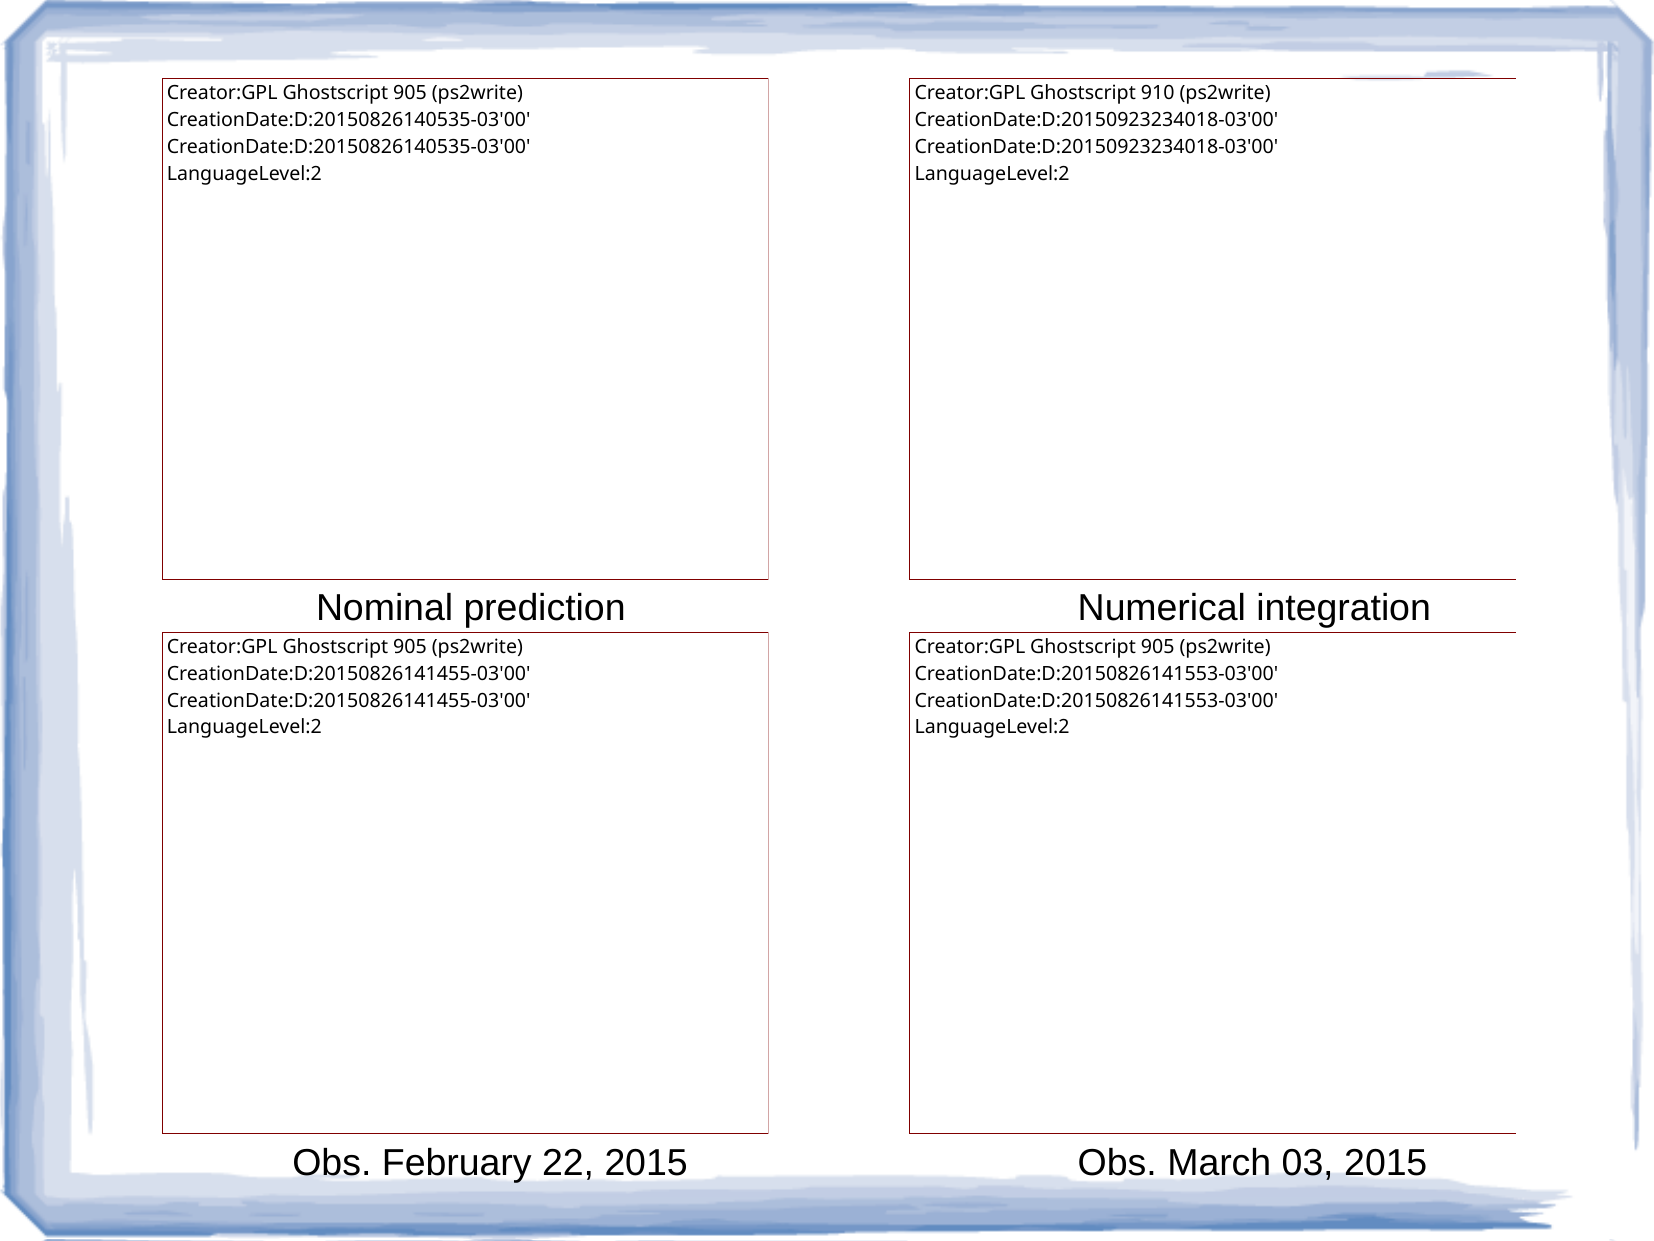

#
Nominal prediction
Numerical integration
Obs. February 22, 2015
Obs. March 03, 2015